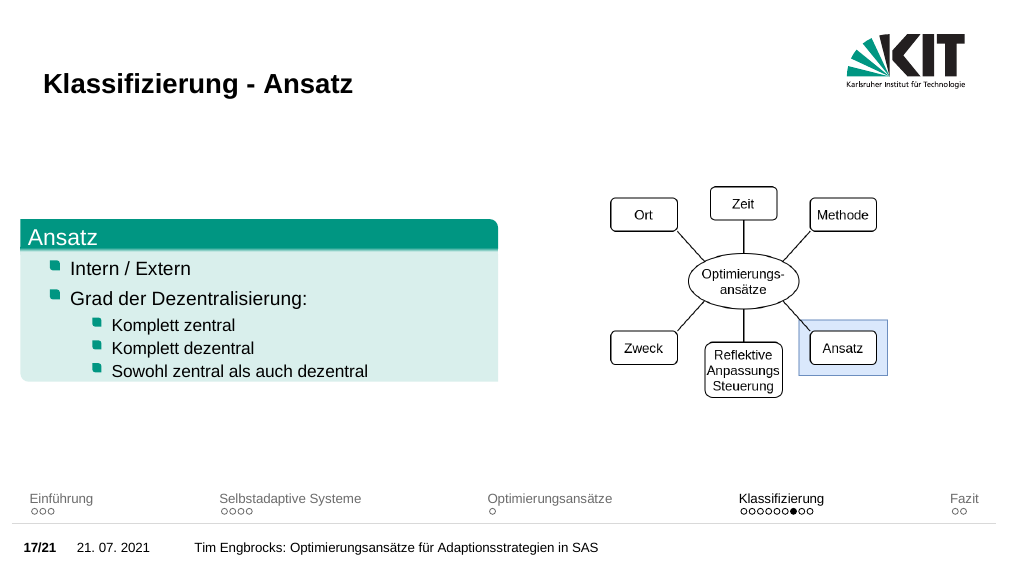

Klassifizierung - Ansatz
Ansatz
Intern / Extern
Grad der Dezentralisierung:
Komplett zentral
Komplett dezentral
Sowohl zentral als auch dezentral
Einführung
Selbstadaptive Systeme
Optimierungsansätze
Klassifizierung
Fazit
17/21
21. 07. 2021
Tim Engbrocks: Optimierungsansätze für Adaptionsstrategien in SAS